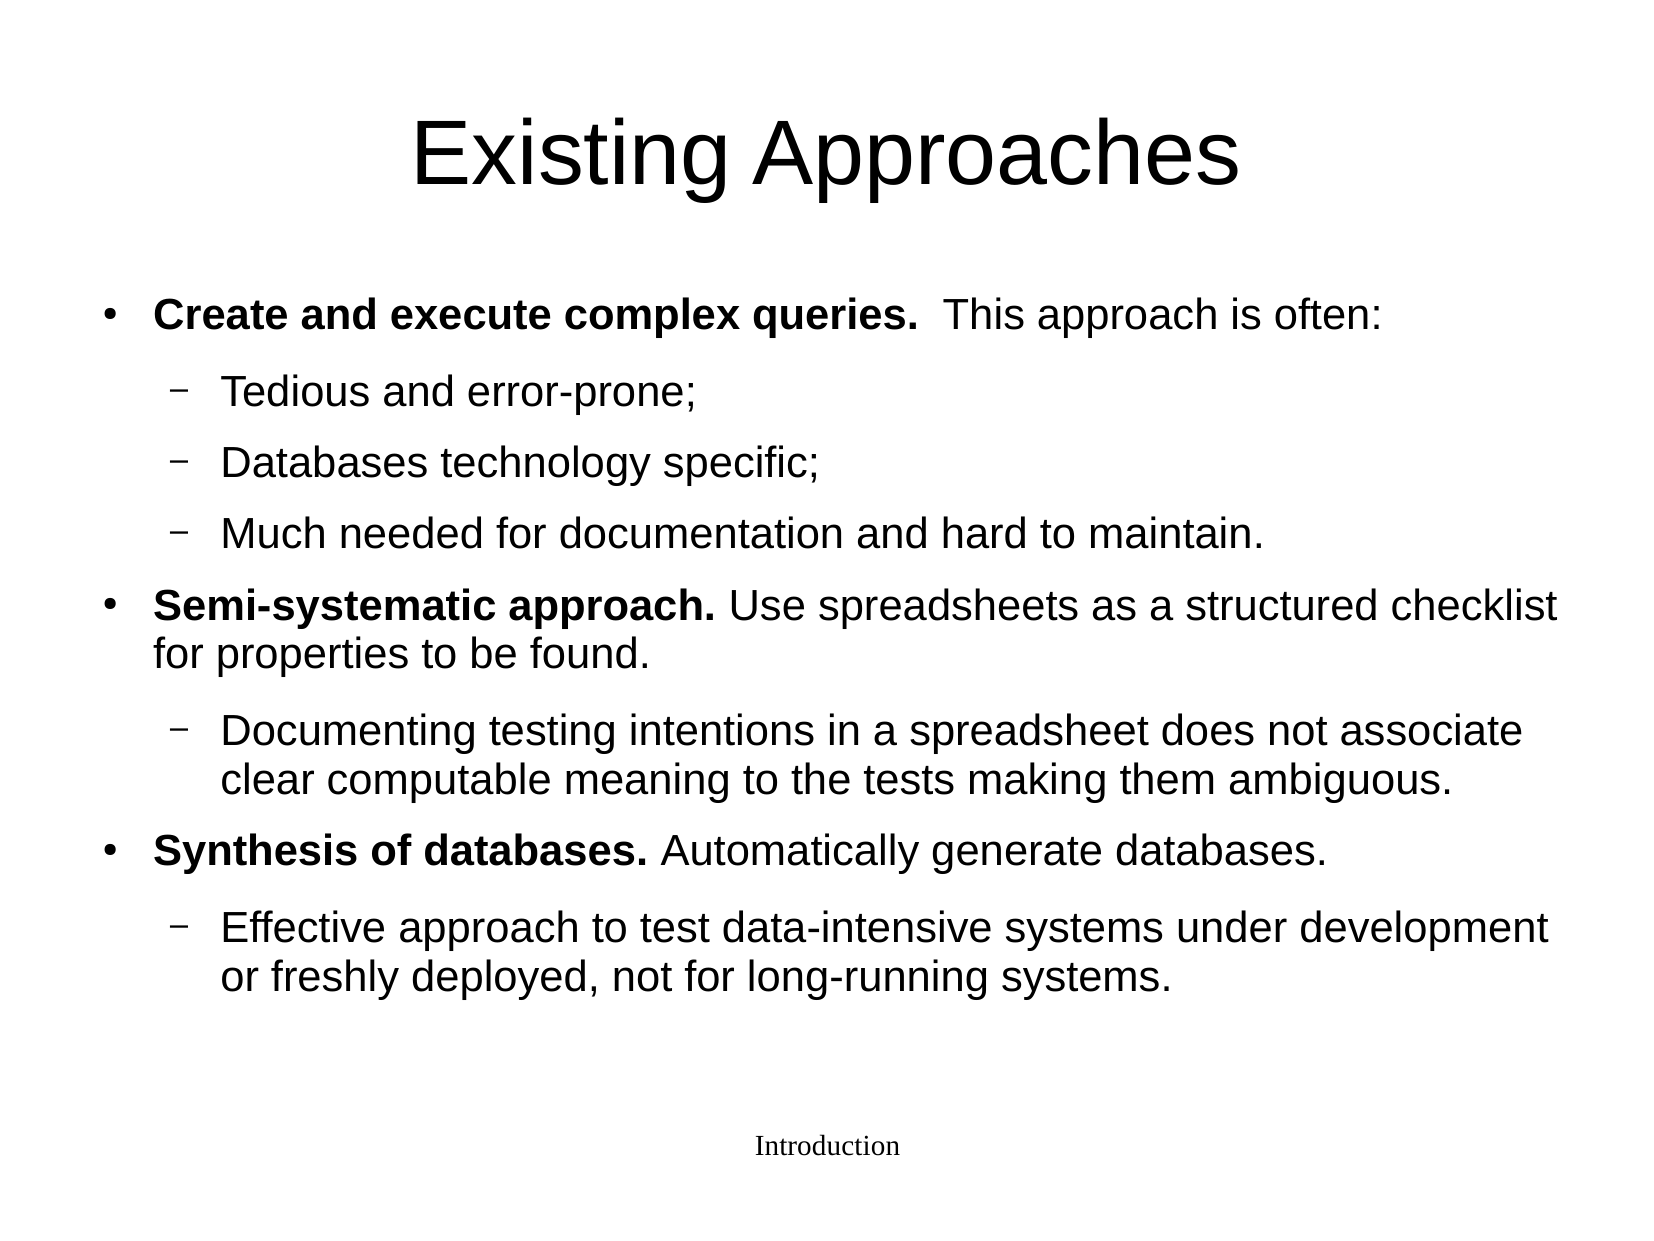

# Existing Approaches
Create and execute complex queries. This approach is often:
Tedious and error-prone;
Databases technology specific;
Much needed for documentation and hard to maintain.
Semi-systematic approach. Use spreadsheets as a structured checklist for properties to be found.
Documenting testing intentions in a spreadsheet does not associate clear computable meaning to the tests making them ambiguous.
Synthesis of databases. Automatically generate databases.
Effective approach to test data-intensive systems under development or freshly deployed, not for long-running systems.
Introduction